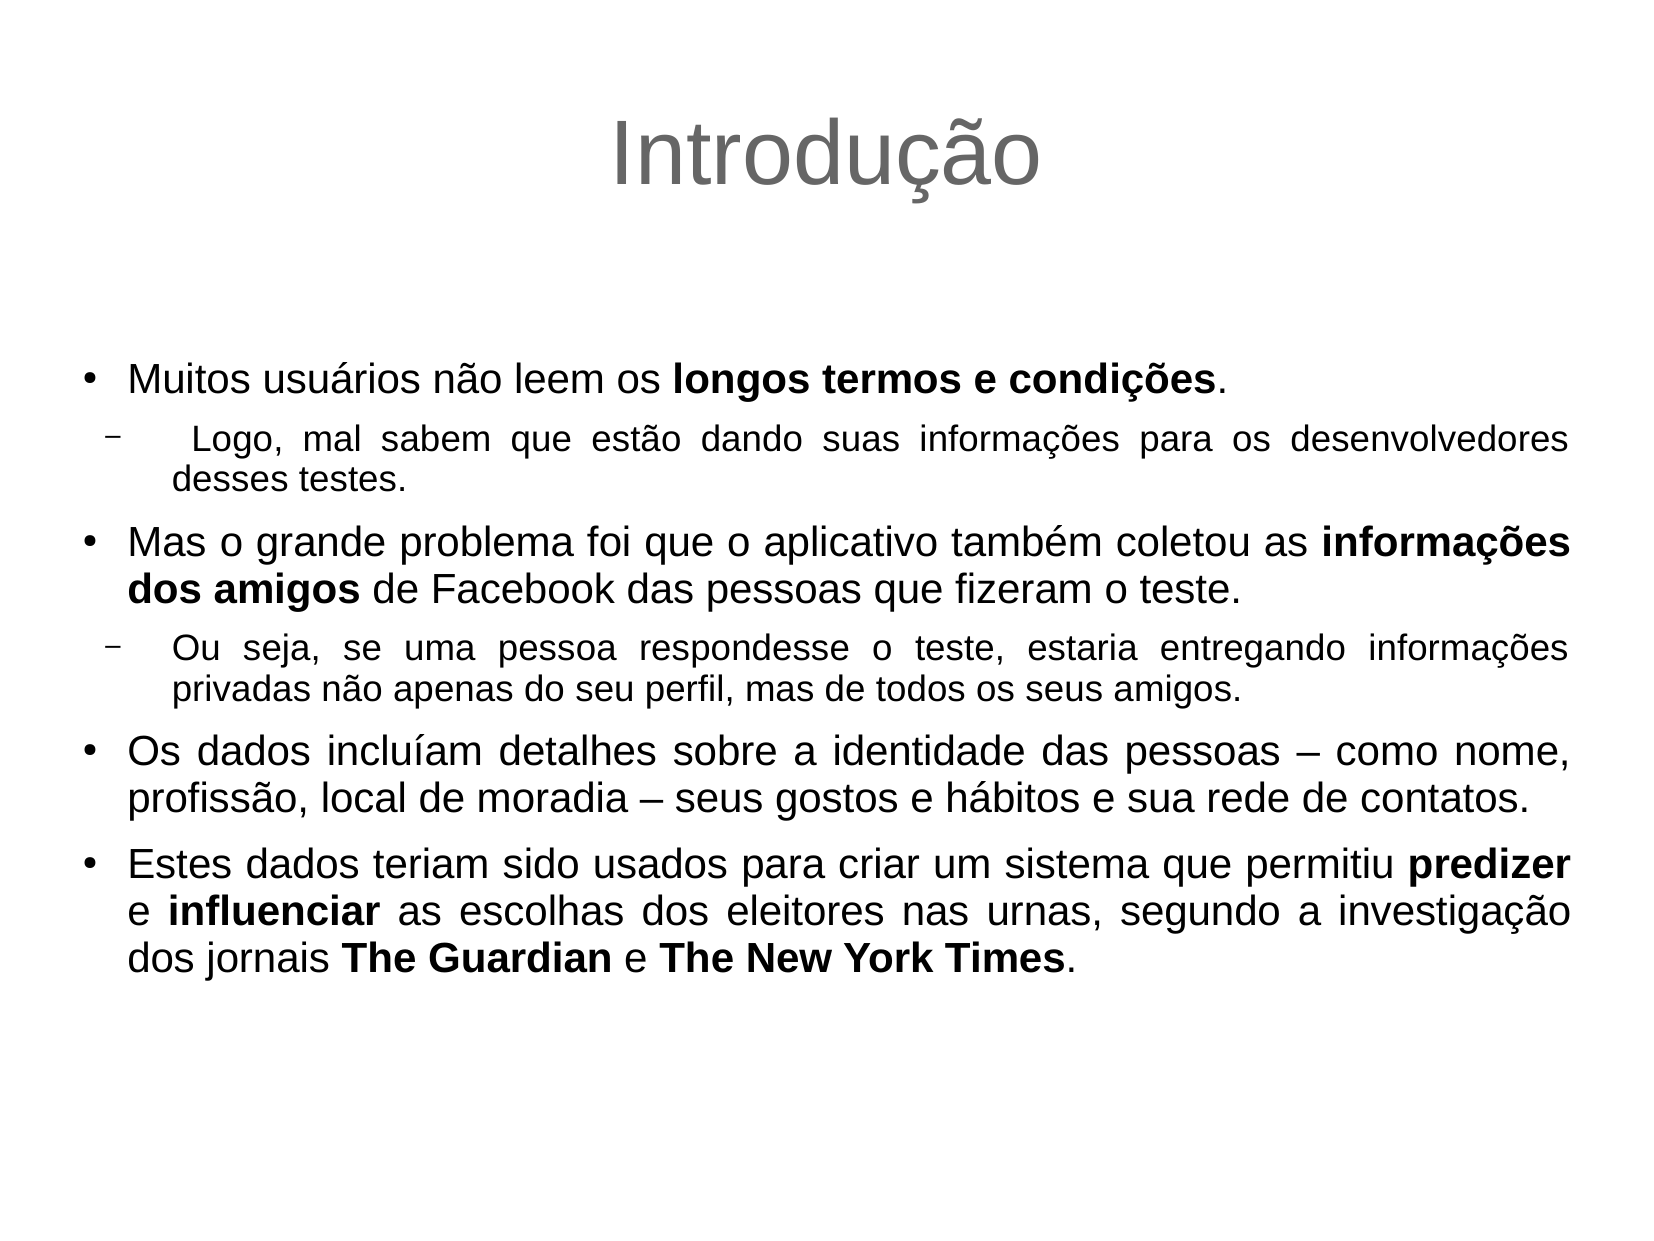

# Introdução
Muitos usuários não leem os longos termos e condições.
 Logo, mal sabem que estão dando suas informações para os desenvolvedores desses testes.
Mas o grande problema foi que o aplicativo também coletou as informações dos amigos de Facebook das pessoas que fizeram o teste.
Ou seja, se uma pessoa respondesse o teste, estaria entregando informações privadas não apenas do seu perfil, mas de todos os seus amigos.
Os dados incluíam detalhes sobre a identidade das pessoas – como nome, profissão, local de moradia – seus gostos e hábitos e sua rede de contatos.
Estes dados teriam sido usados para criar um sistema que permitiu predizer e influenciar as escolhas dos eleitores nas urnas, segundo a investigação dos jornais The Guardian e The New York Times.